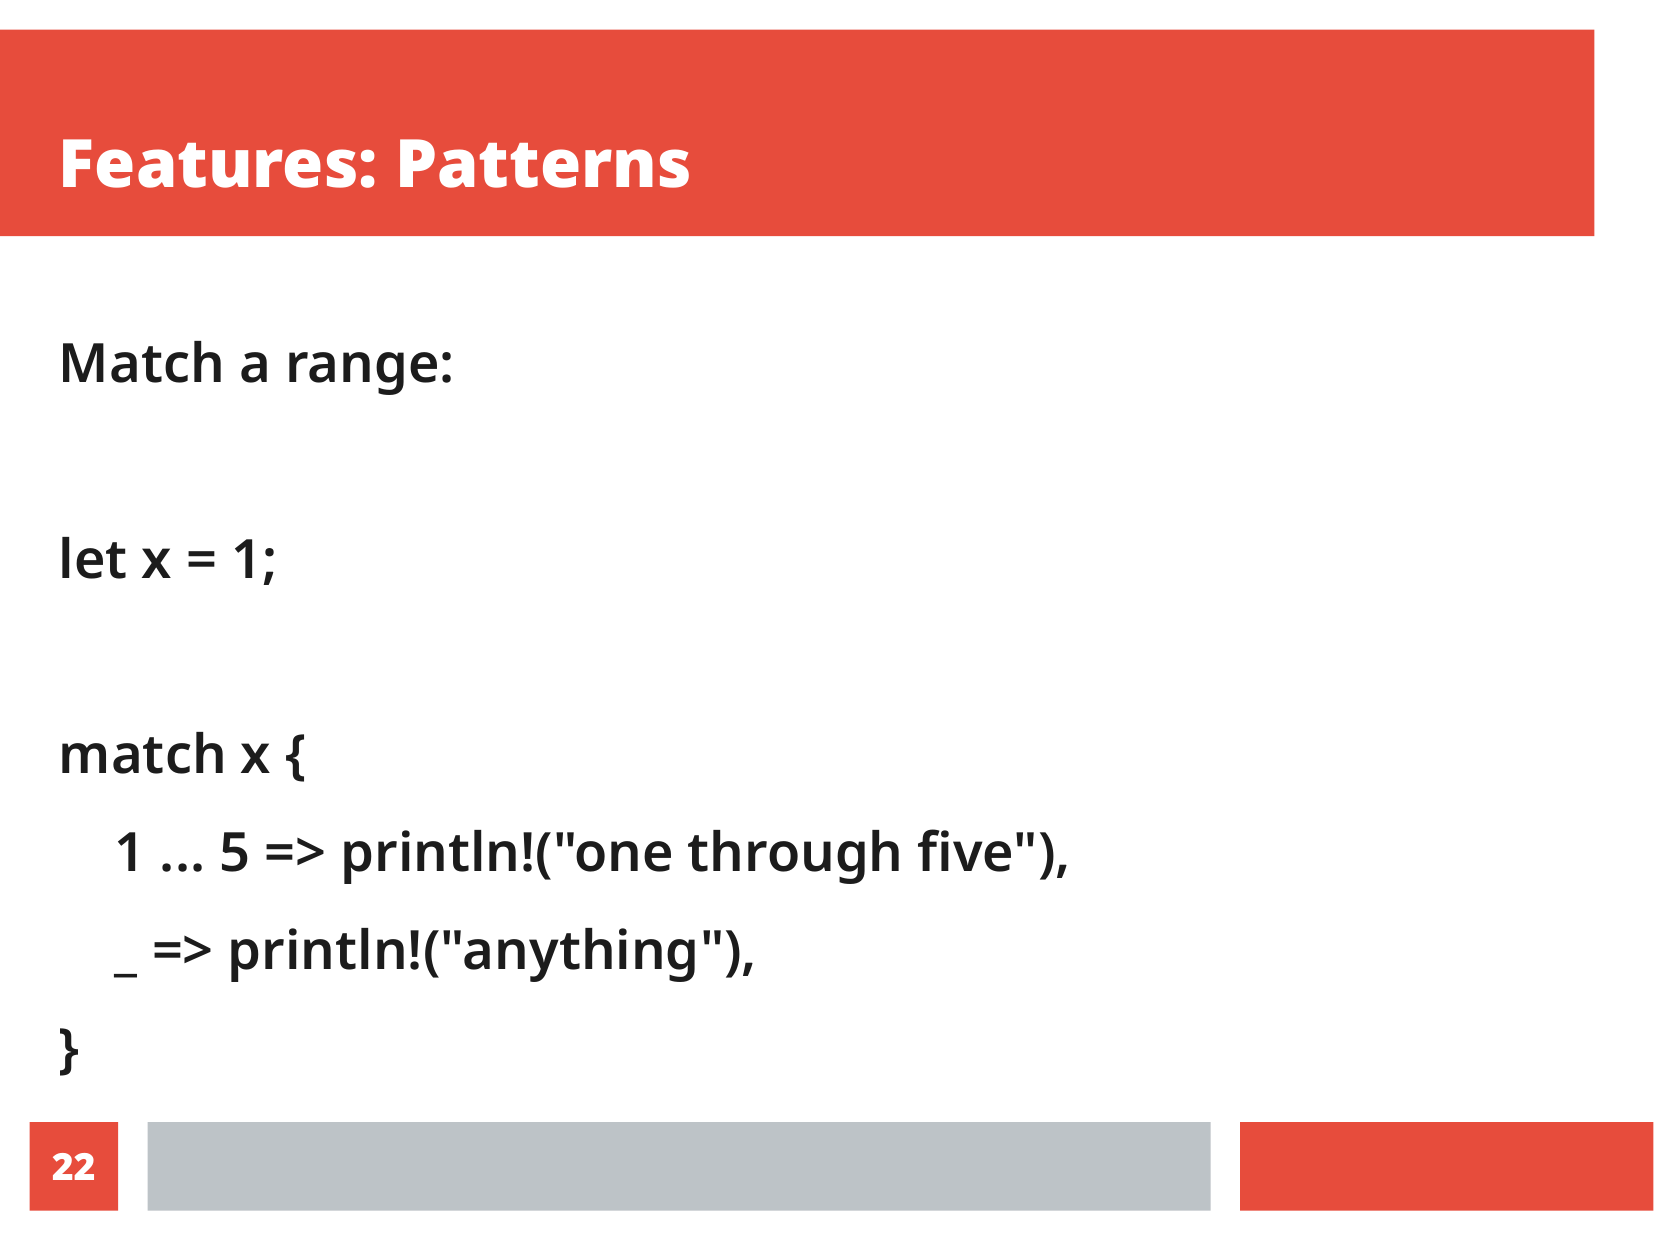

# Features: Patterns
Match a range:
let x = 1;
match x {
 1 ... 5 => println!("one through five"),
 _ => println!("anything"),
}
22